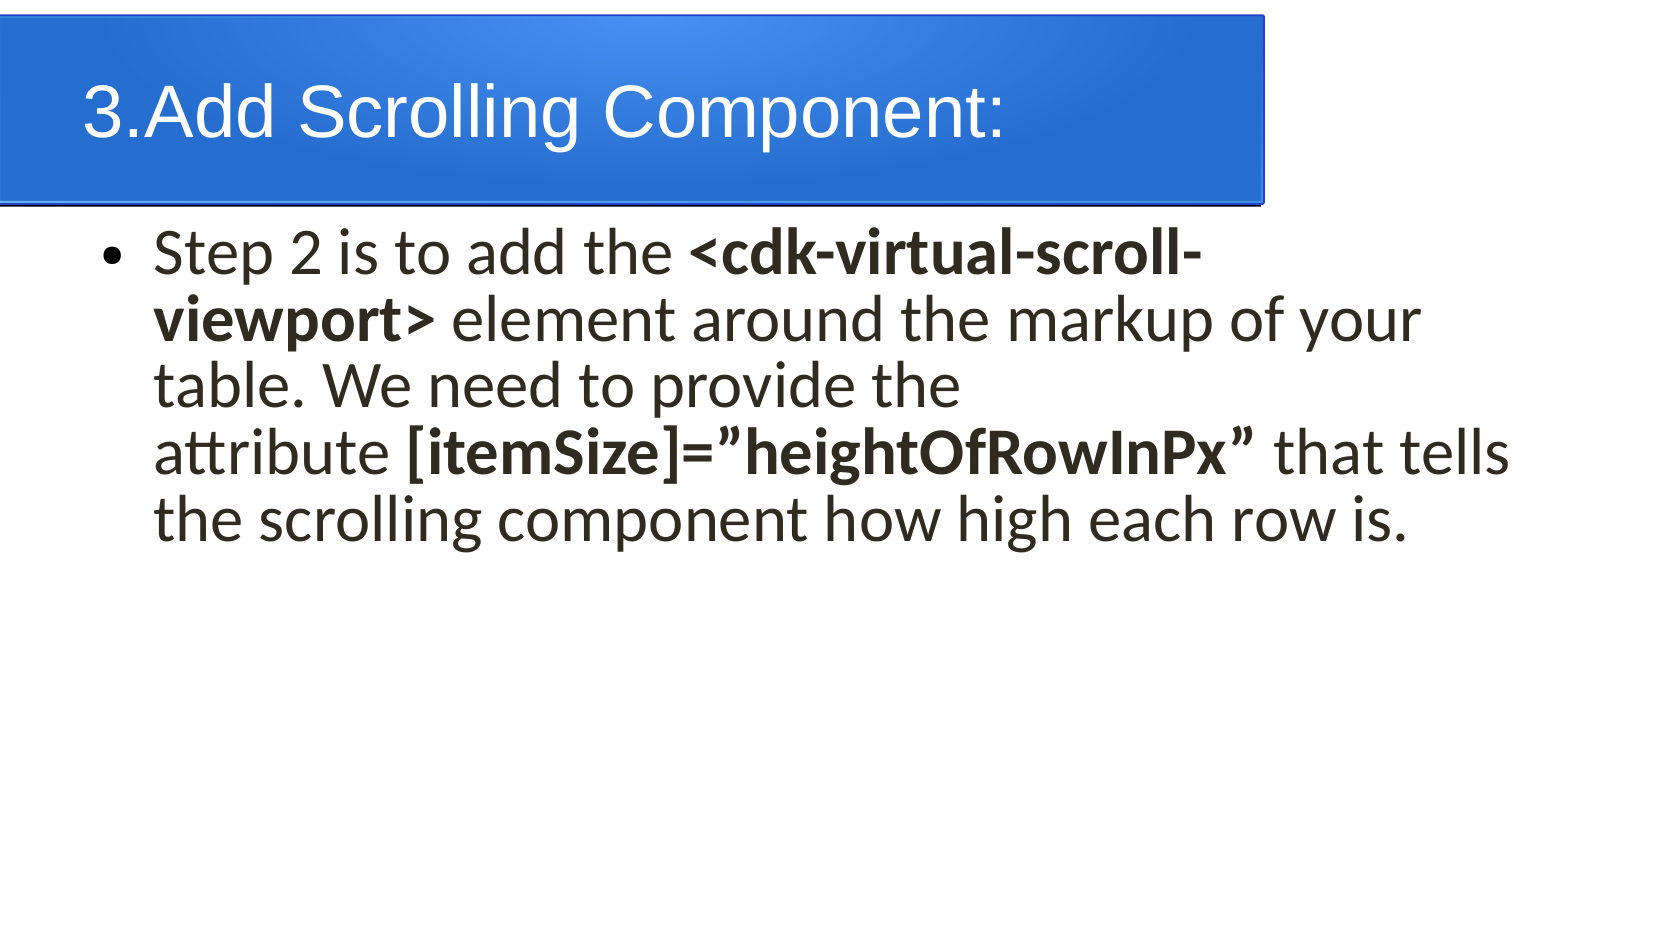

# 3.Add Scrolling Component:
Step 2 is to add the <cdk-virtual-scroll-viewport> element around the markup of your table. We need to provide the attribute [itemSize]=”heightOfRowInPx” that tells the scrolling component how high each row is.